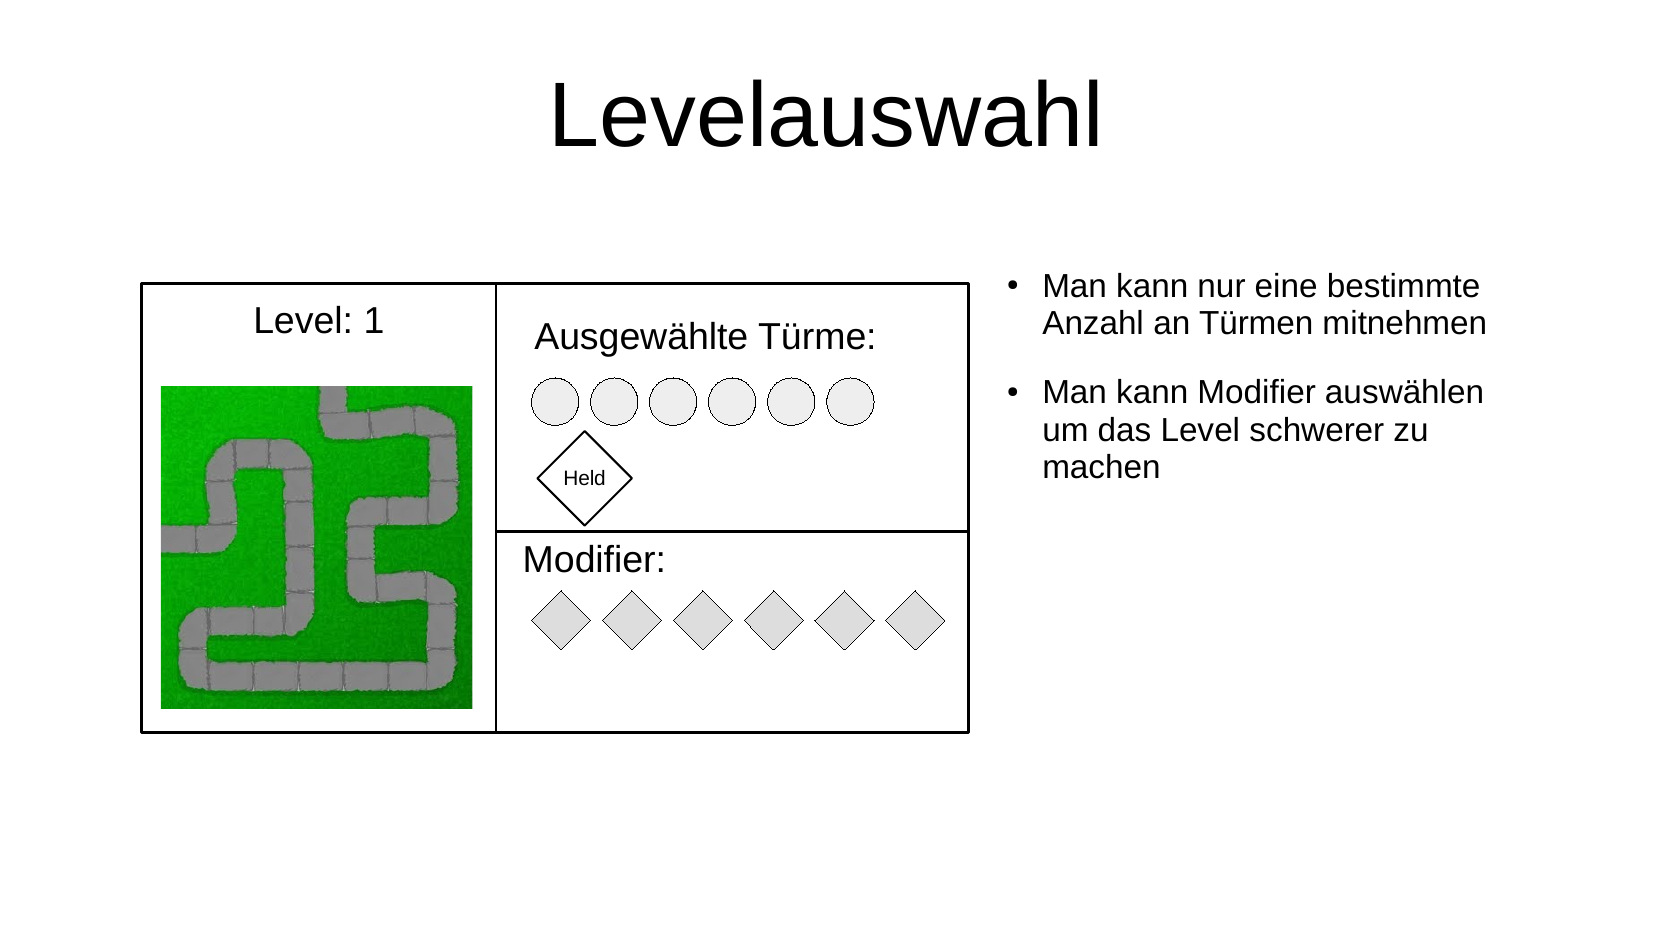

# Levelauswahl
Man kann nur eine bestimmte Anzahl an Türmen mitnehmen
Man kann Modifier auswählen um das Level schwerer zu machen
Level: 1
Ausgewählte Türme:
Held
Modifier: